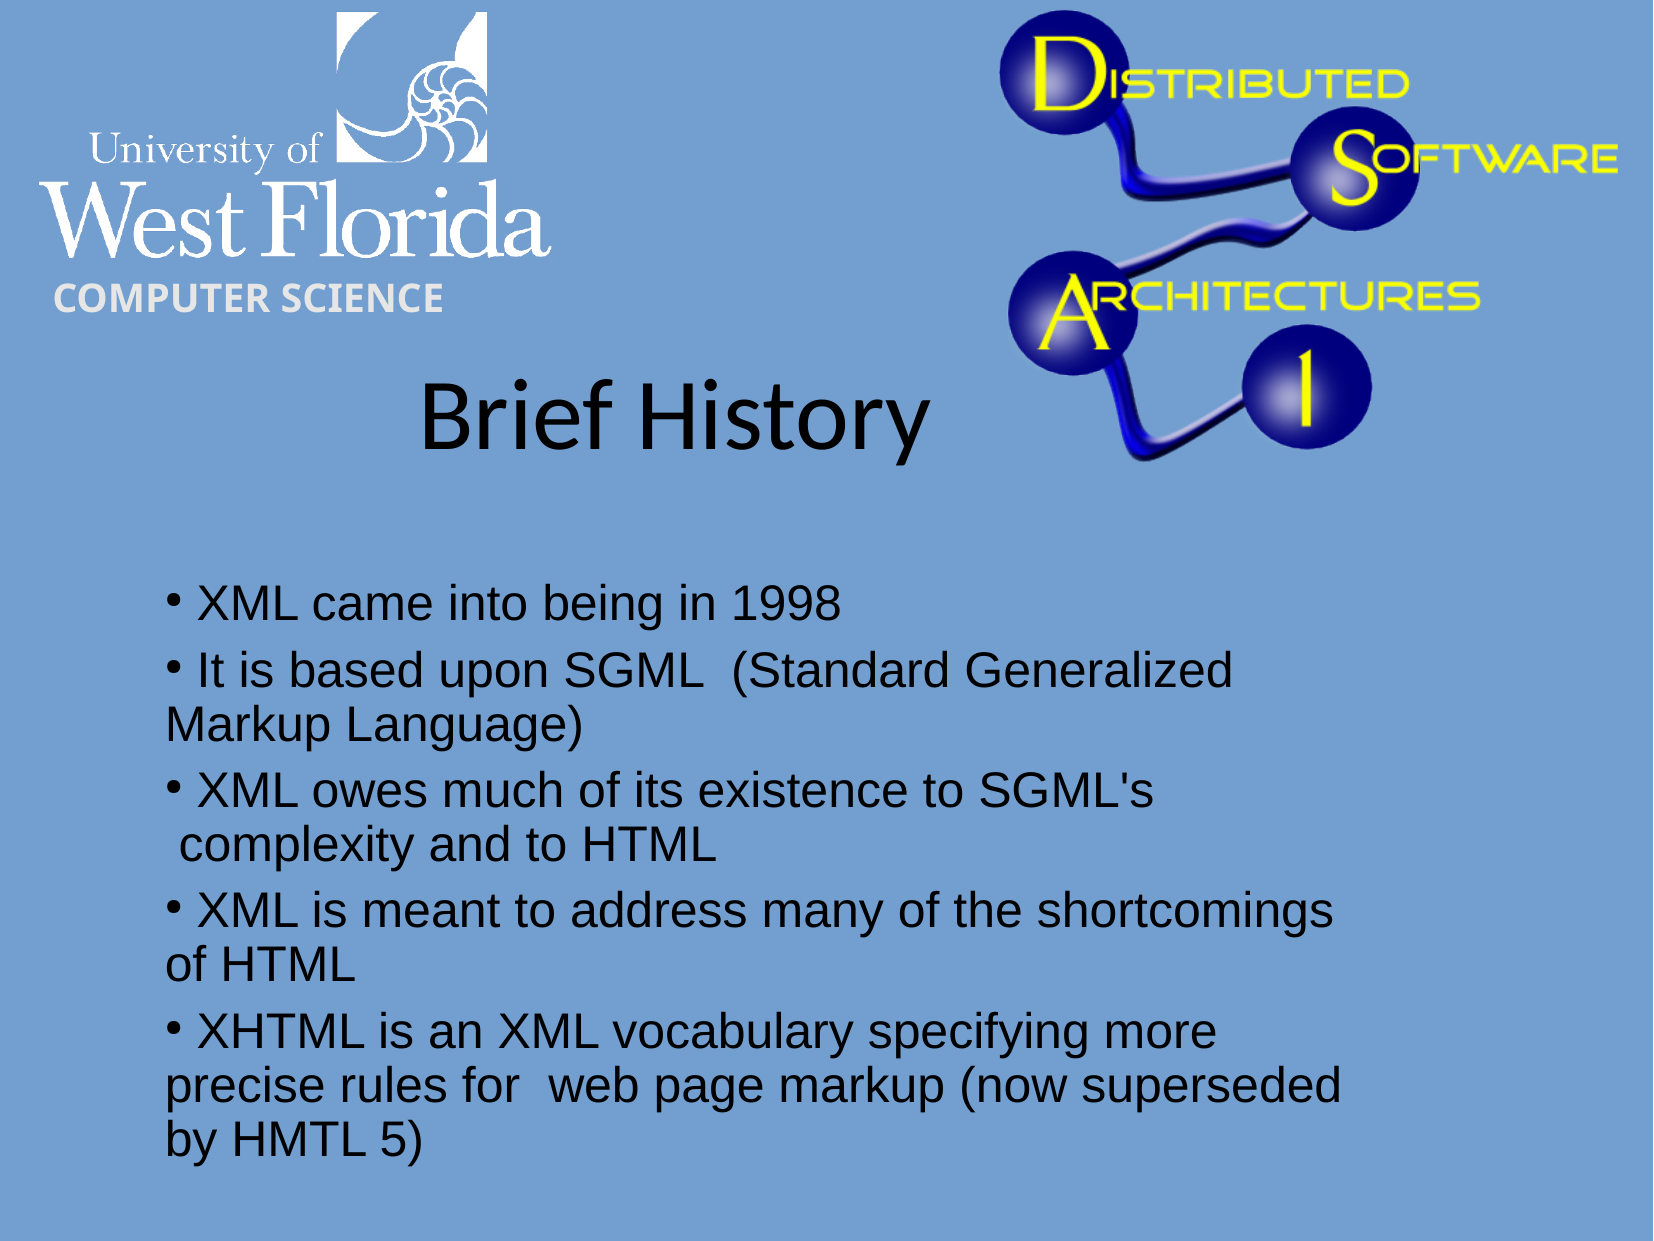

COMPUTER SCIENCE
# Brief History
 XML came into being in 1998
 It is based upon SGML (Standard Generalized Markup Language)
 XML owes much of its existence to SGML's
 complexity and to HTML
 XML is meant to address many of the shortcomings of HTML
 XHTML is an XML vocabulary specifying more precise rules for web page markup (now superseded by HMTL 5)